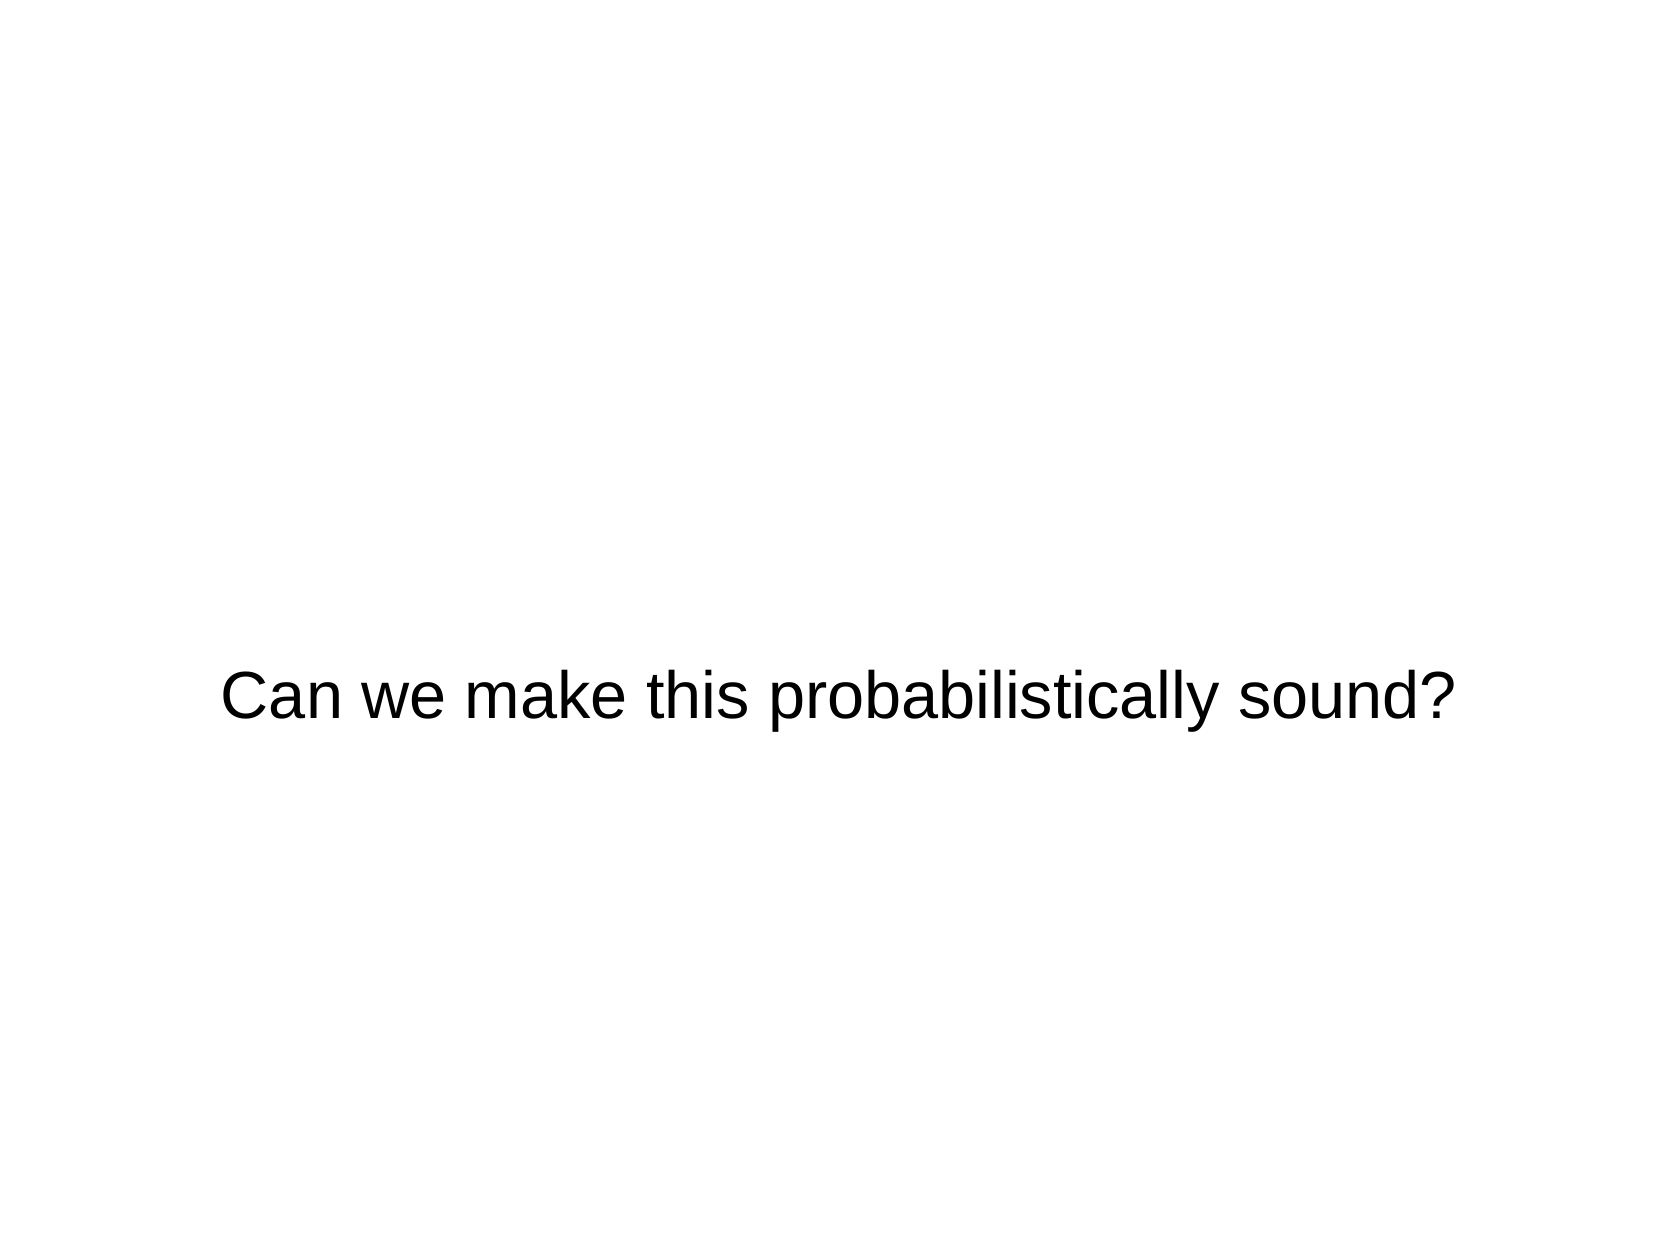

#
Can we make this probabilistically sound?